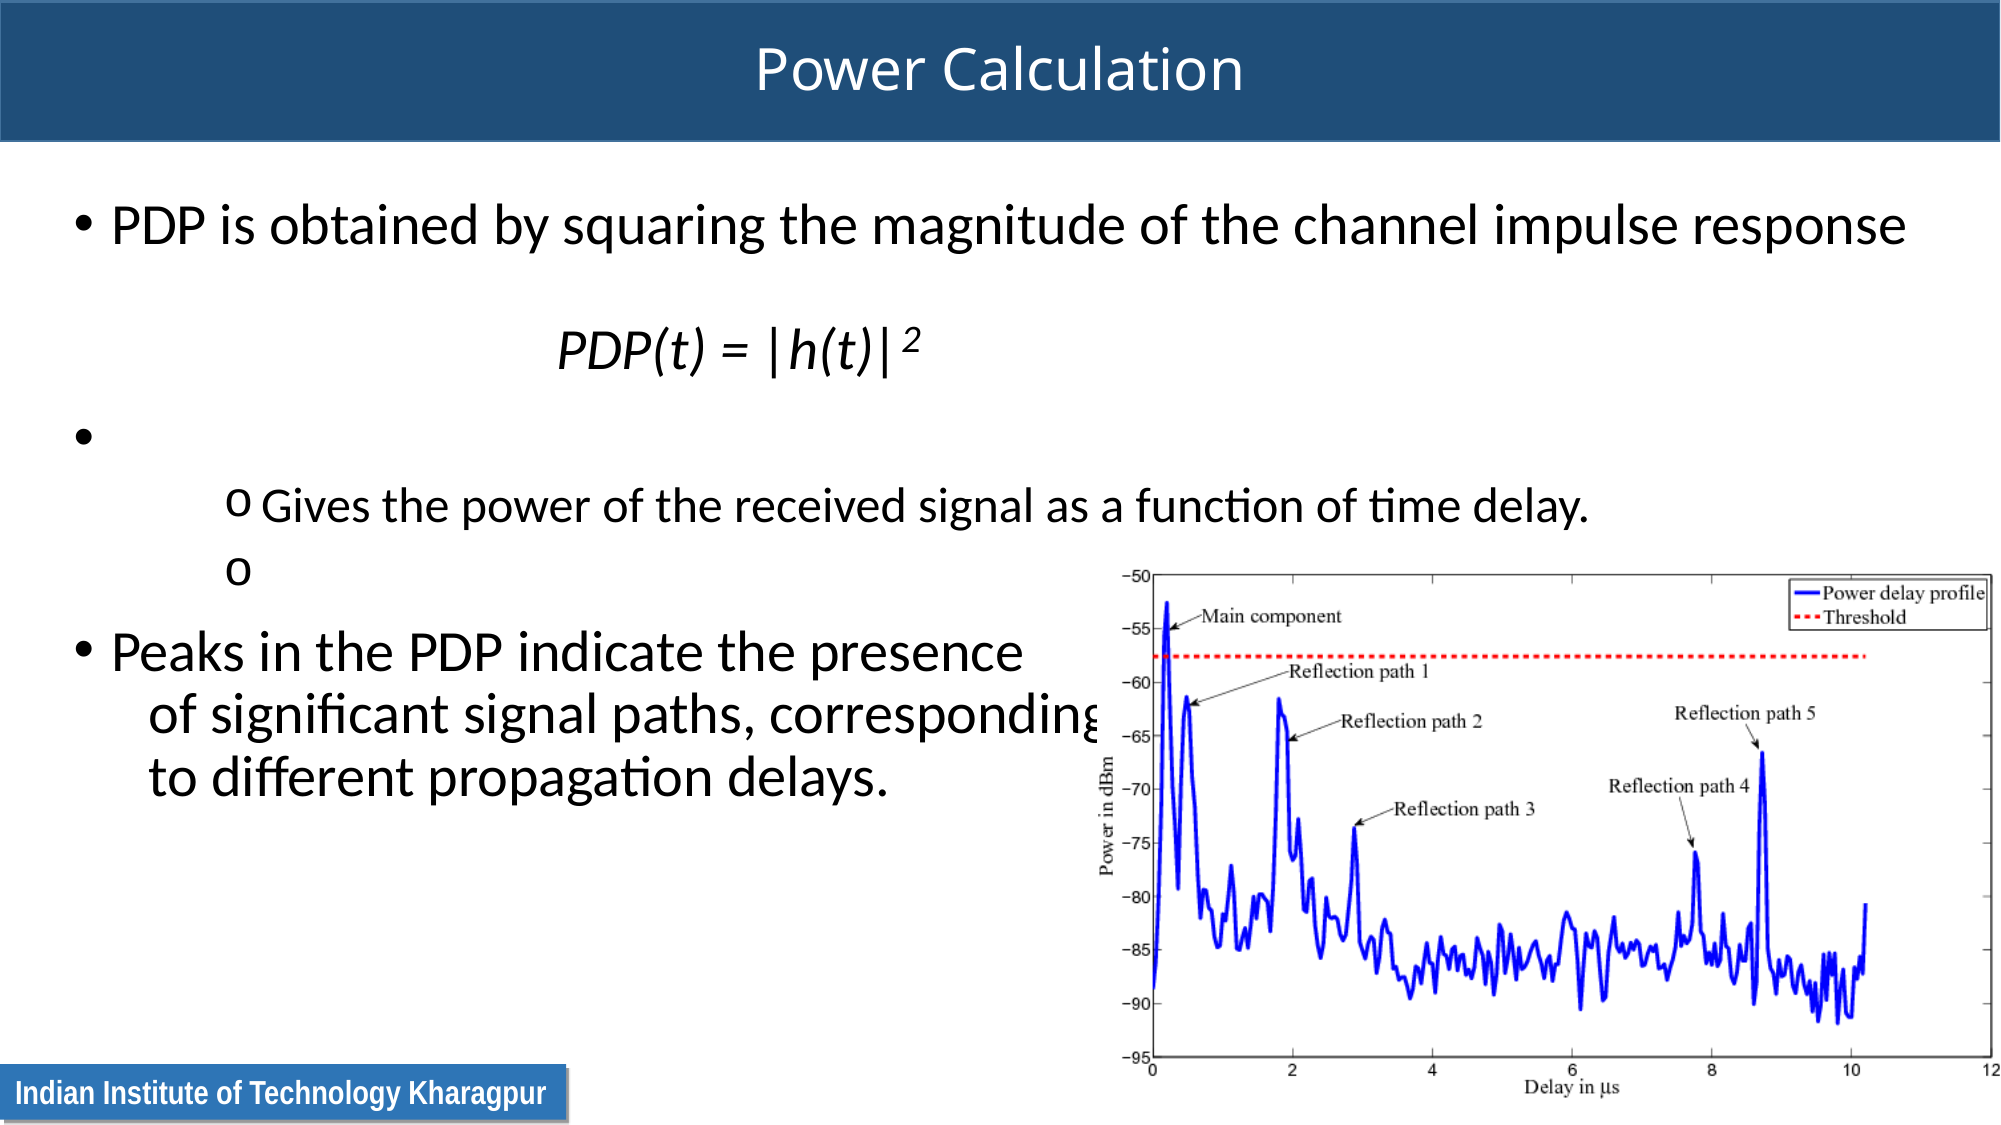

Power Calculation
# PDP is obtained by squaring the magnitude of the channel impulse response        PDP(t) = |h(t)|2
Gives the power of the received signal as a function of time delay.
Peaks in the PDP indicate the presence
of significant signal paths, corresponding
to different propagation delays.